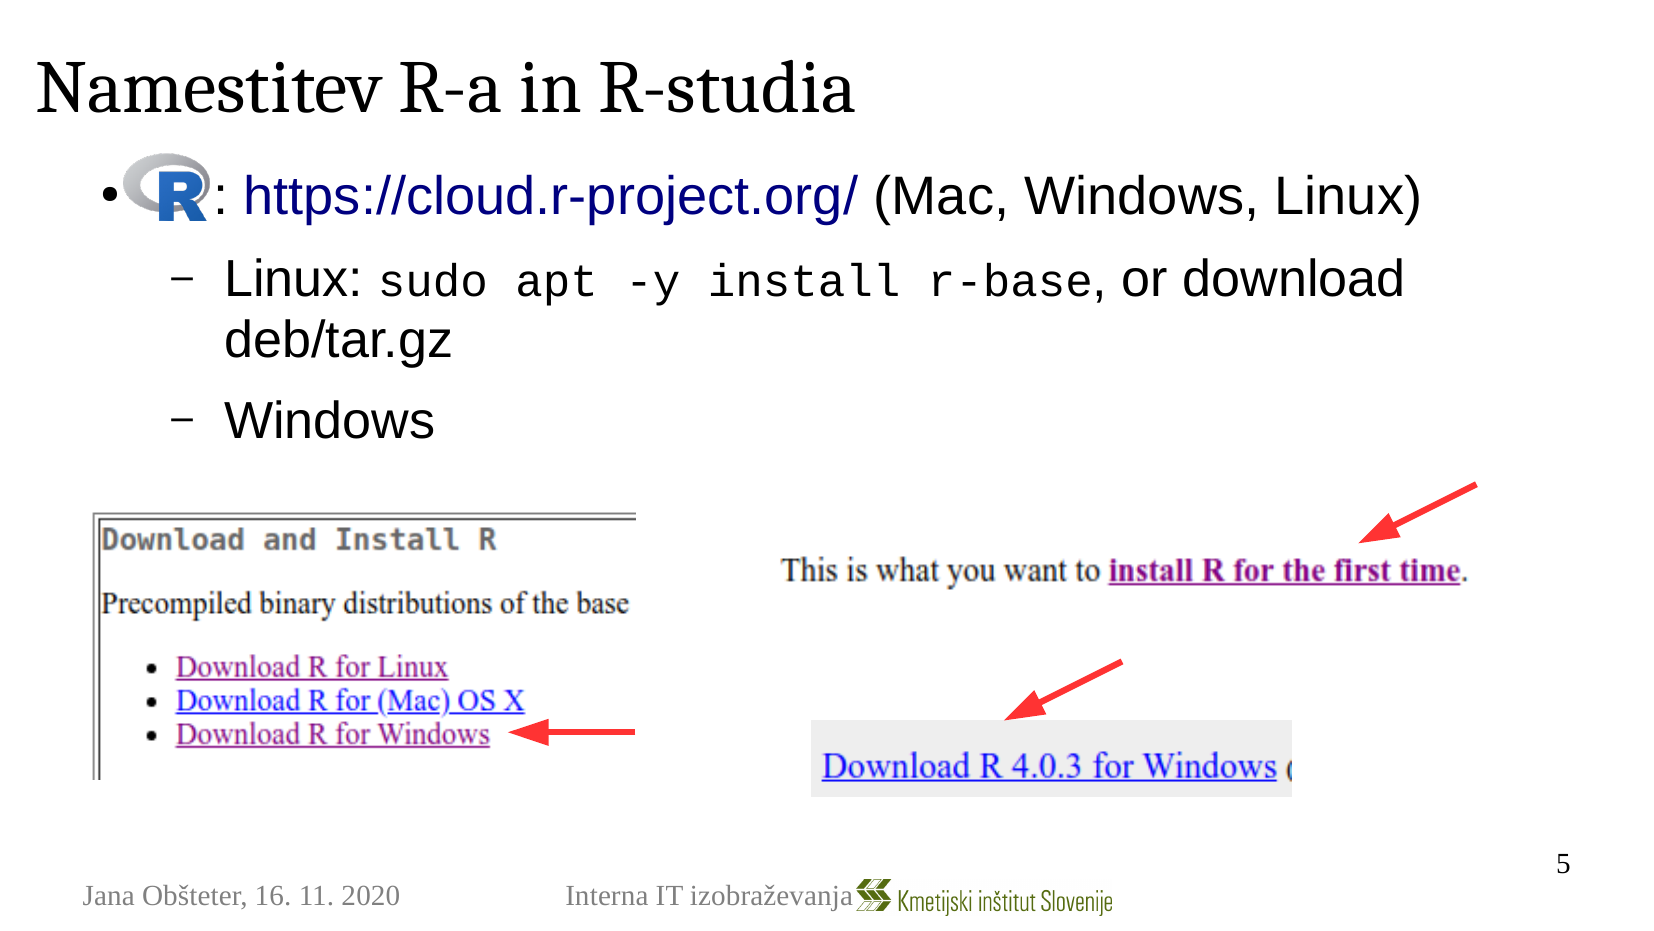

# Namestitev R-a in R-studia
 : https://cloud.r-project.org/ (Mac, Windows, Linux)
Linux: sudo apt -y install r-base, or download deb/tar.gz
Windows
5